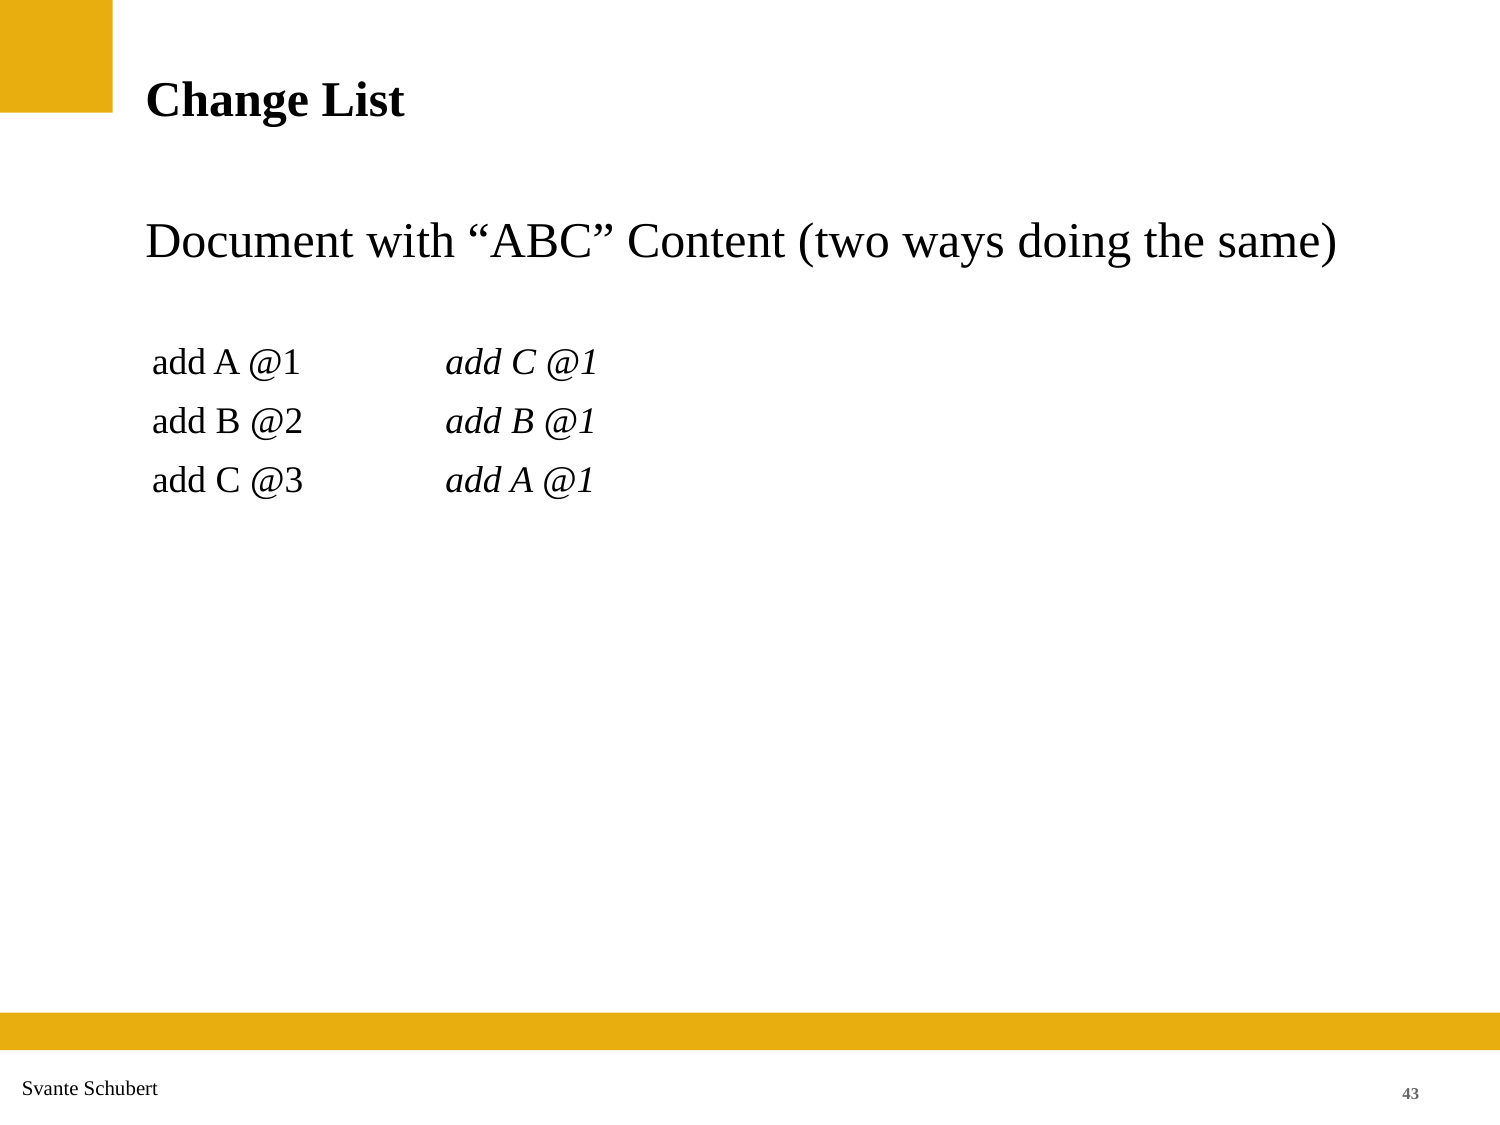

# Change List
Document with “ABC” Content (two ways doing the same)
 add A @1		add C @1
 add B @2		add B @1
 add C @3		add A @1
Svante Schubert